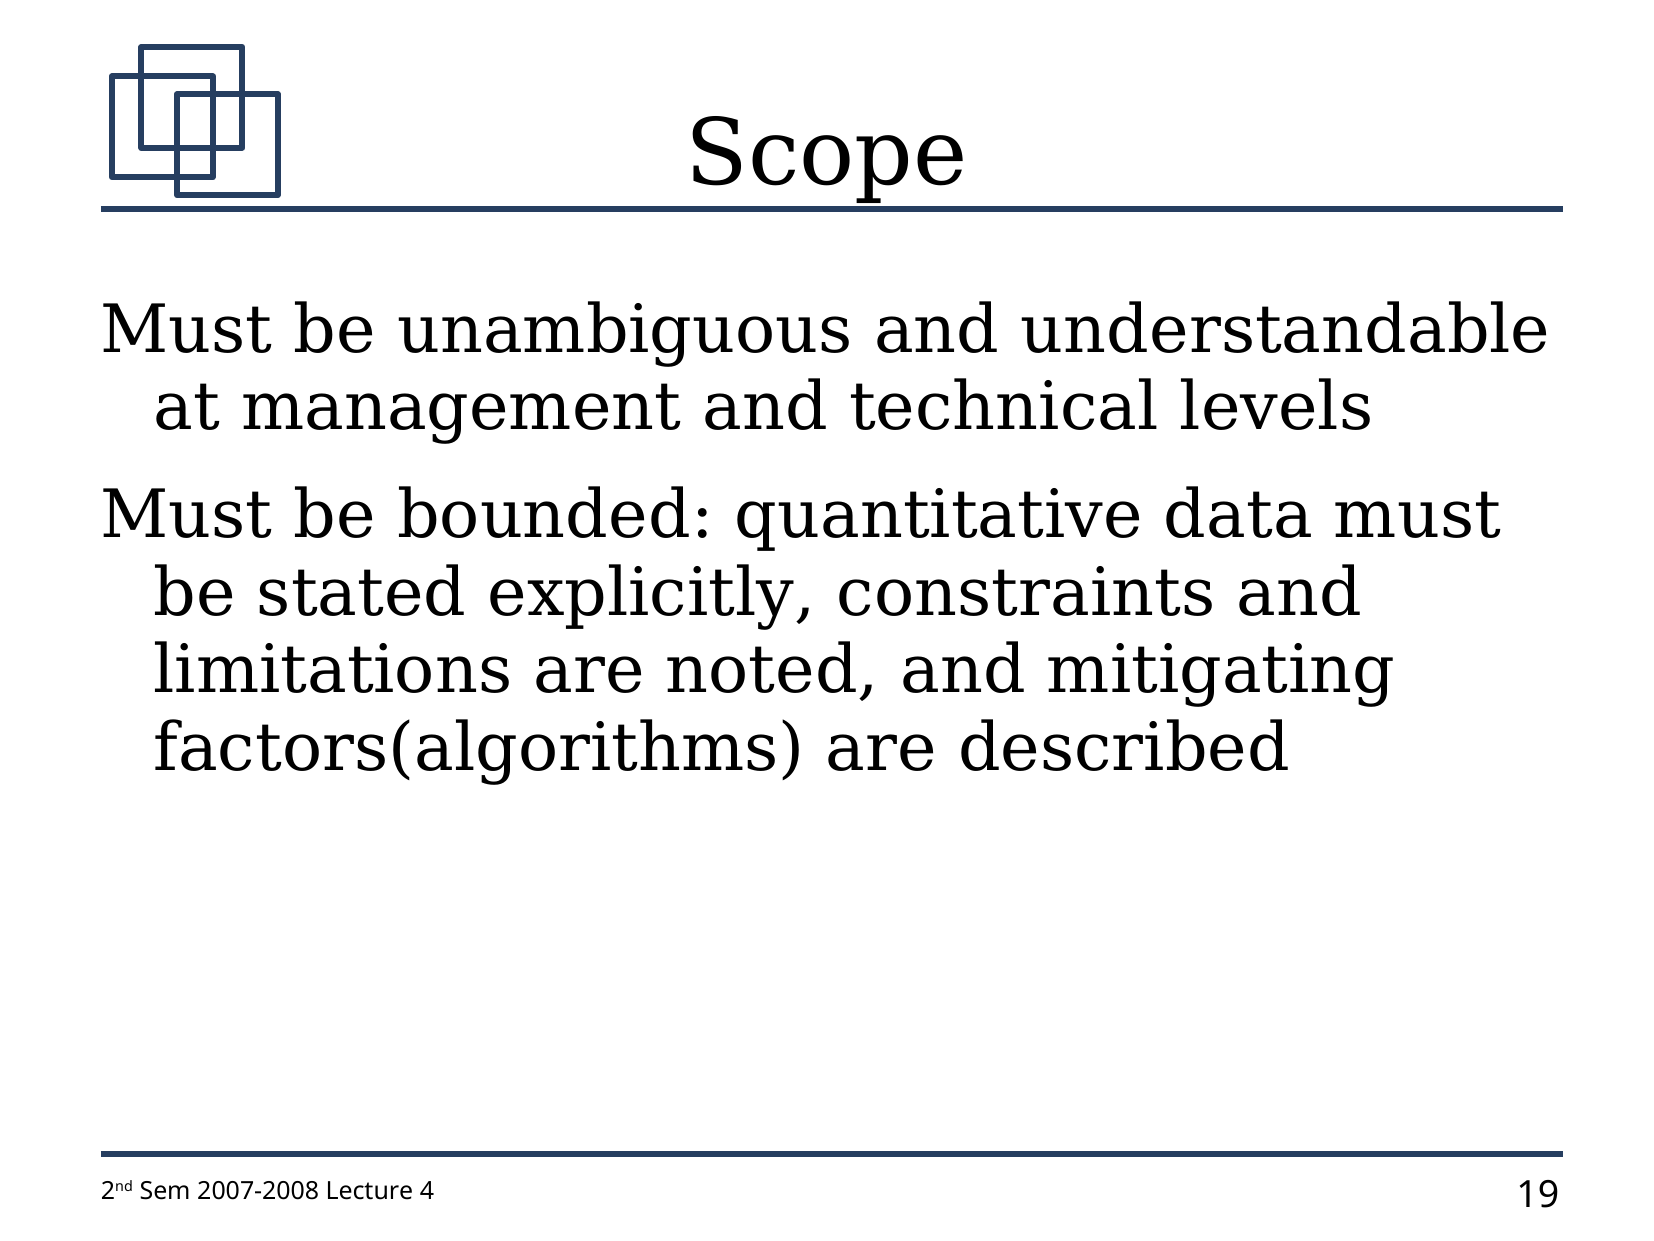

# Scope
Must be unambiguous and understandable at management and technical levels
Must be bounded: quantitative data must be stated explicitly, constraints and limitations are noted, and mitigating factors(algorithms) are described